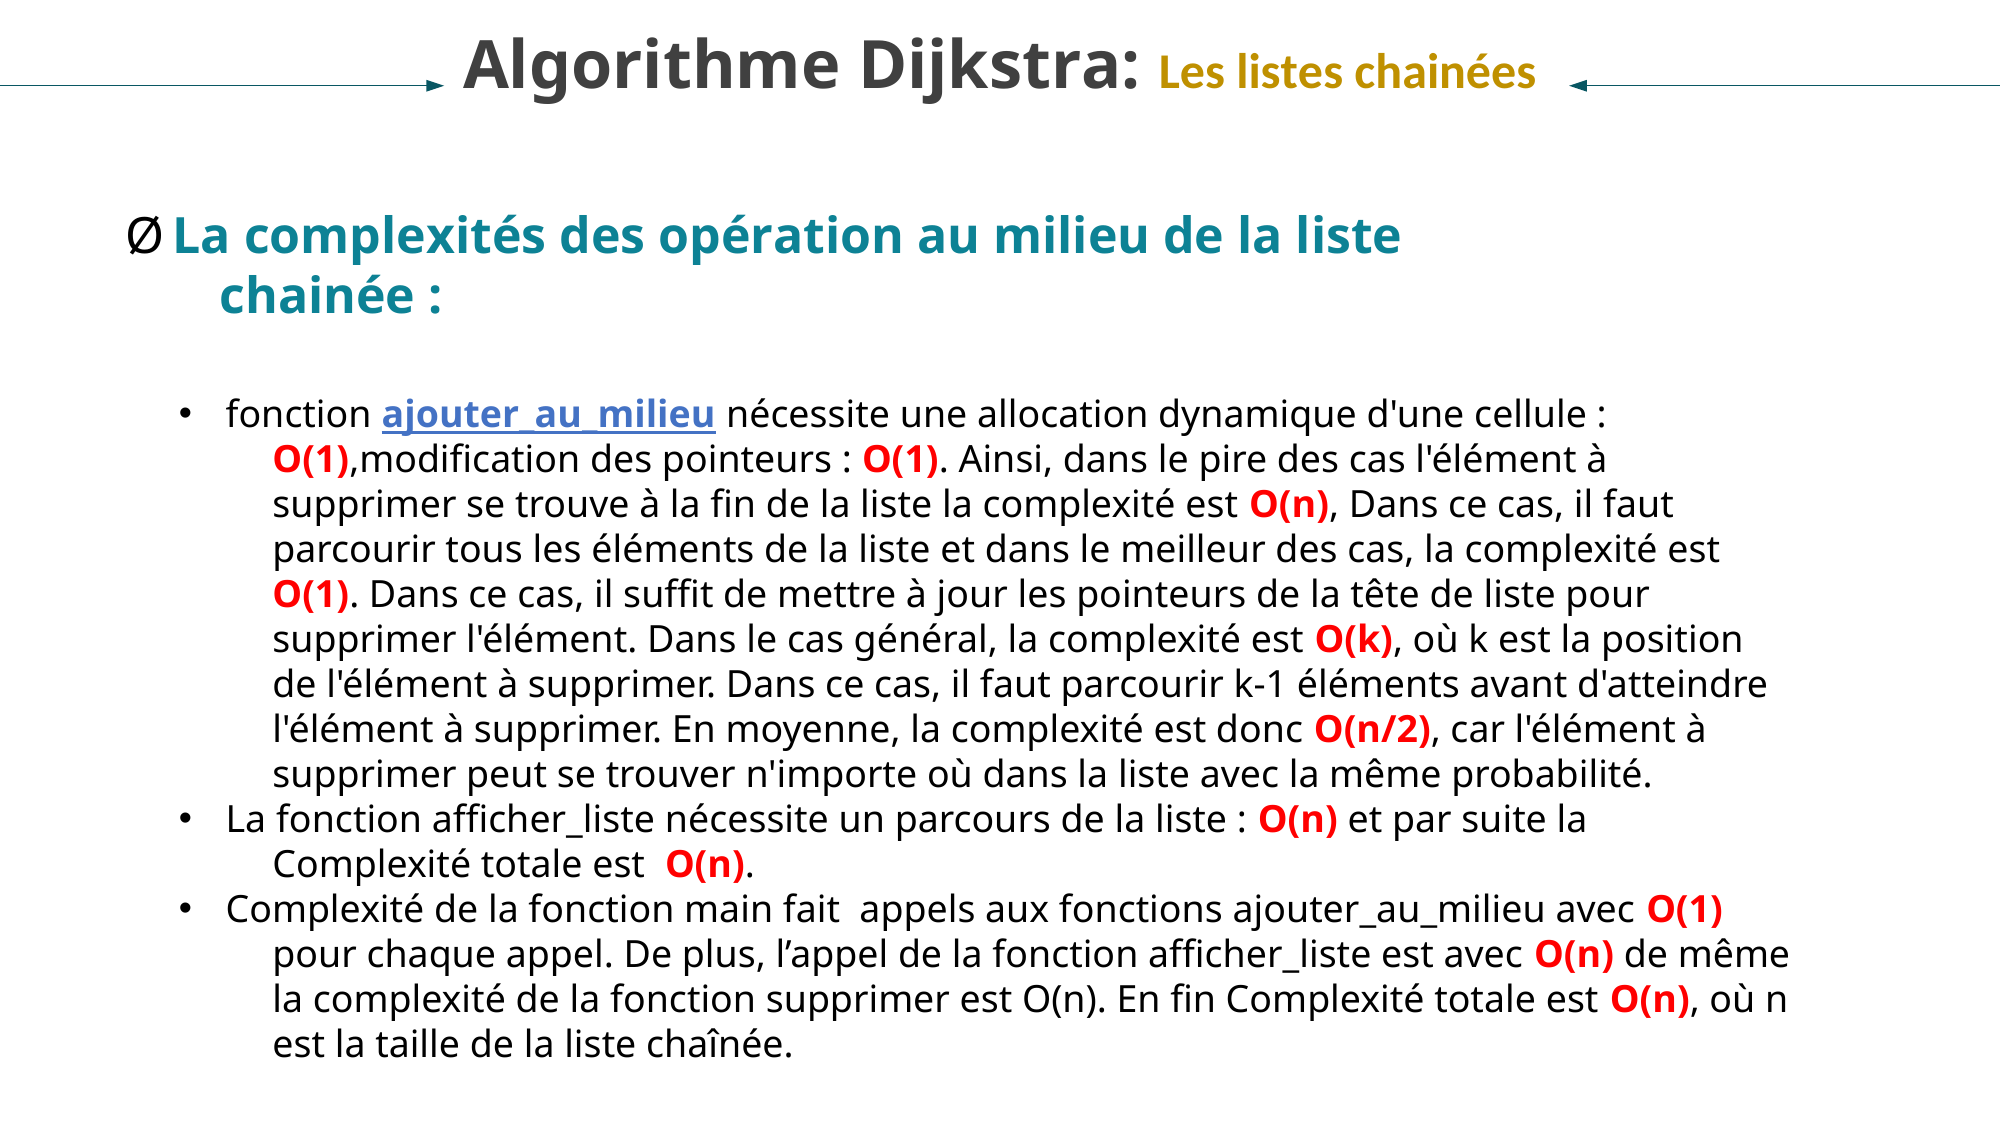

Algorithme Dijkstra: Les listes chainées
# Analyse du projet : diapositive 3
La complexités des opération au milieu de la liste chainée :
fonction ajouter_au_milieu nécessite une allocation dynamique d'une cellule : O(1),modification des pointeurs : O(1). Ainsi, dans le pire des cas l'élément à supprimer se trouve à la fin de la liste la complexité est O(n), Dans ce cas, il faut parcourir tous les éléments de la liste et dans le meilleur des cas, la complexité est O(1). Dans ce cas, il suffit de mettre à jour les pointeurs de la tête de liste pour supprimer l'élément. Dans le cas général, la complexité est O(k), où k est la position de l'élément à supprimer. Dans ce cas, il faut parcourir k-1 éléments avant d'atteindre l'élément à supprimer. En moyenne, la complexité est donc O(n/2), car l'élément à supprimer peut se trouver n'importe où dans la liste avec la même probabilité.
La fonction afficher_liste nécessite un parcours de la liste : O(n) et par suite la Complexité totale est O(n).
Complexité de la fonction main fait appels aux fonctions ajouter_au_milieu avec O(1) pour chaque appel. De plus, l’appel de la fonction afficher_liste est avec O(n) de même la complexité de la fonction supprimer est O(n). En fin Complexité totale est O(n), où n est la taille de la liste chaînée.